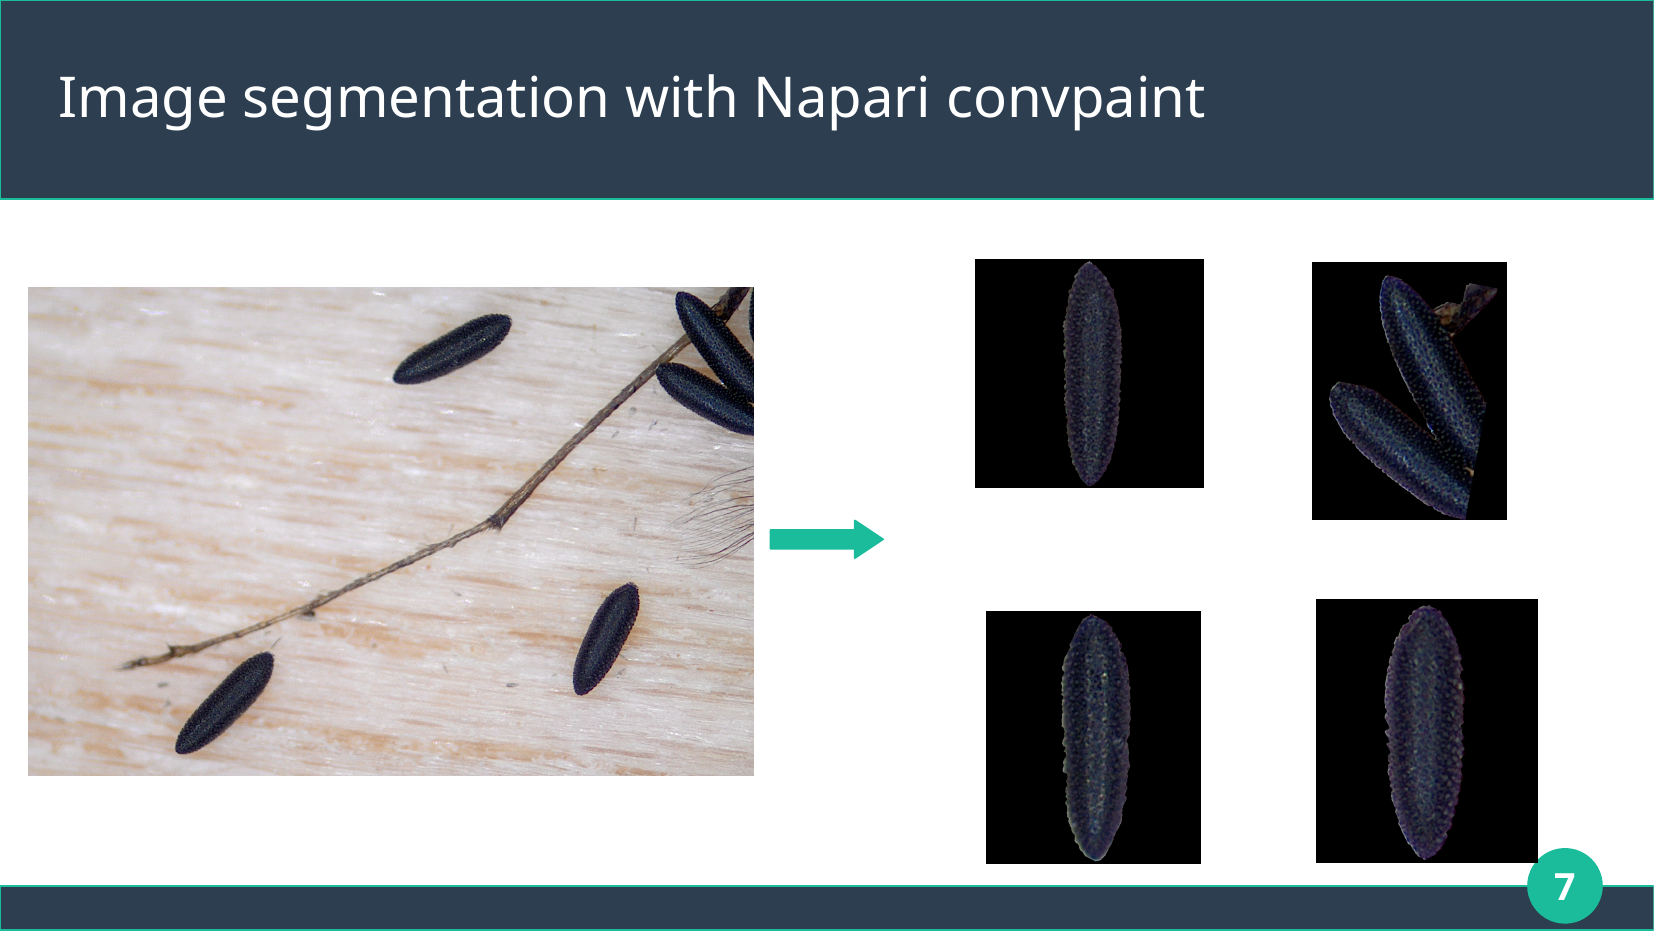

# Image segmentation with Napari convpaint
7